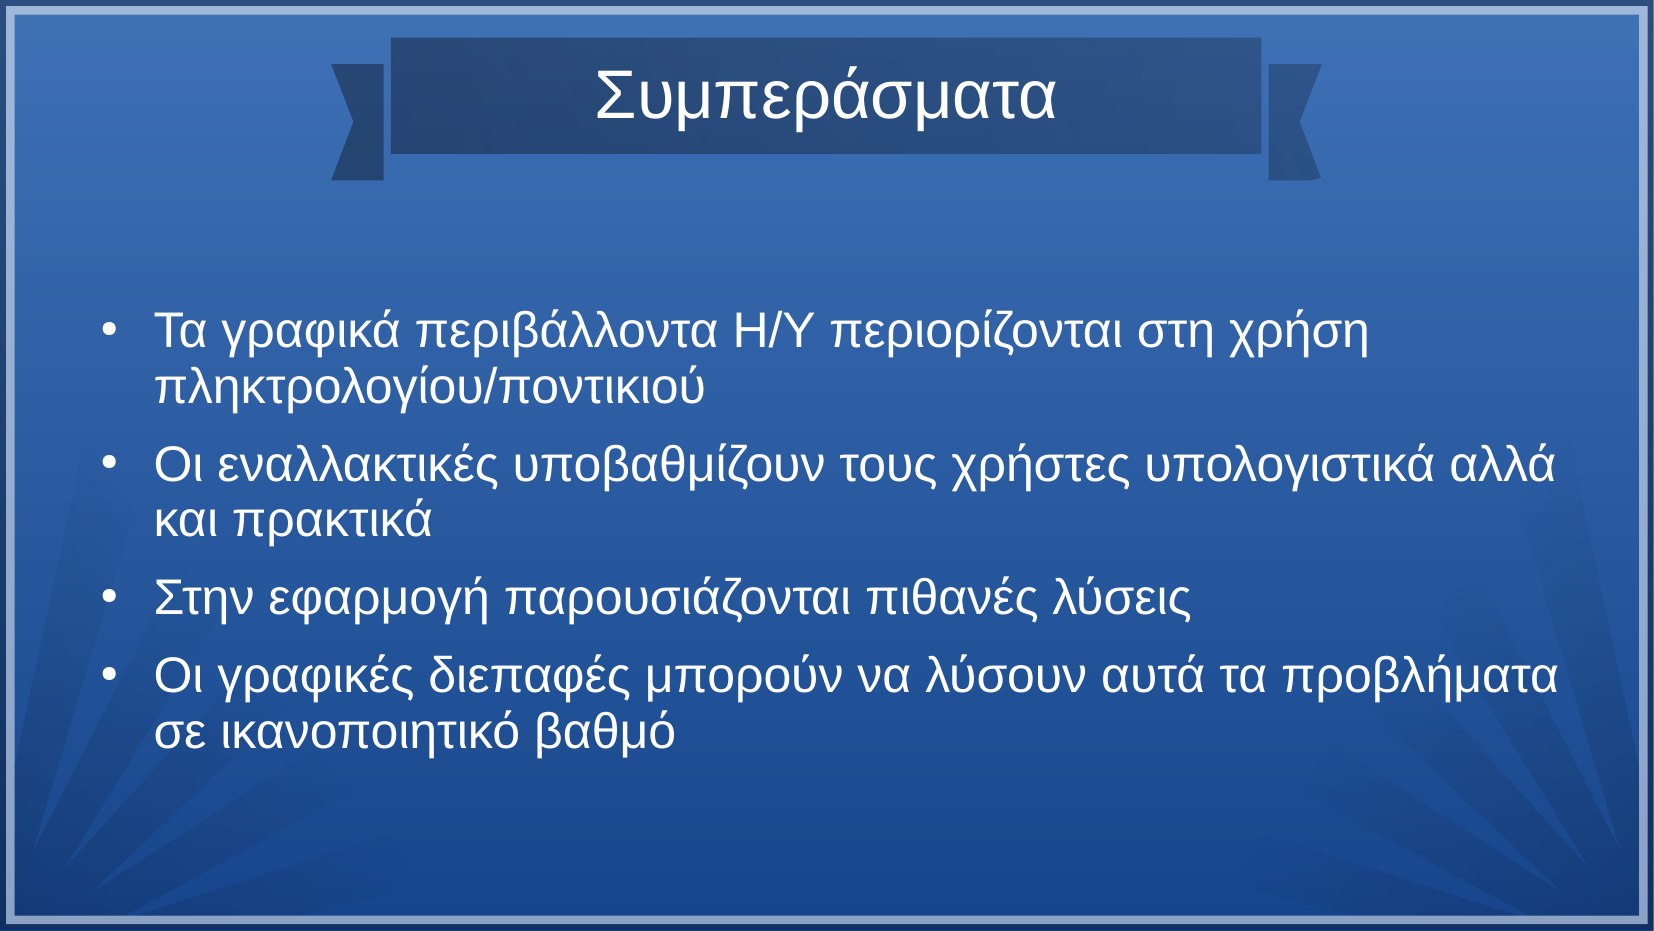

# Συμπεράσματα
Τα γραφικά περιβάλλοντα Η/Υ περιορίζονται στη χρήση πληκτρολογίου/ποντικιού
Οι εναλλακτικές υποβαθμίζουν τους χρήστες υπολογιστικά αλλά και πρακτικά
Στην εφαρμογή παρουσιάζονται πιθανές λύσεις
Οι γραφικές διεπαφές μπορούν να λύσουν αυτά τα προβλήματα σε ικανοποιητικό βαθμό